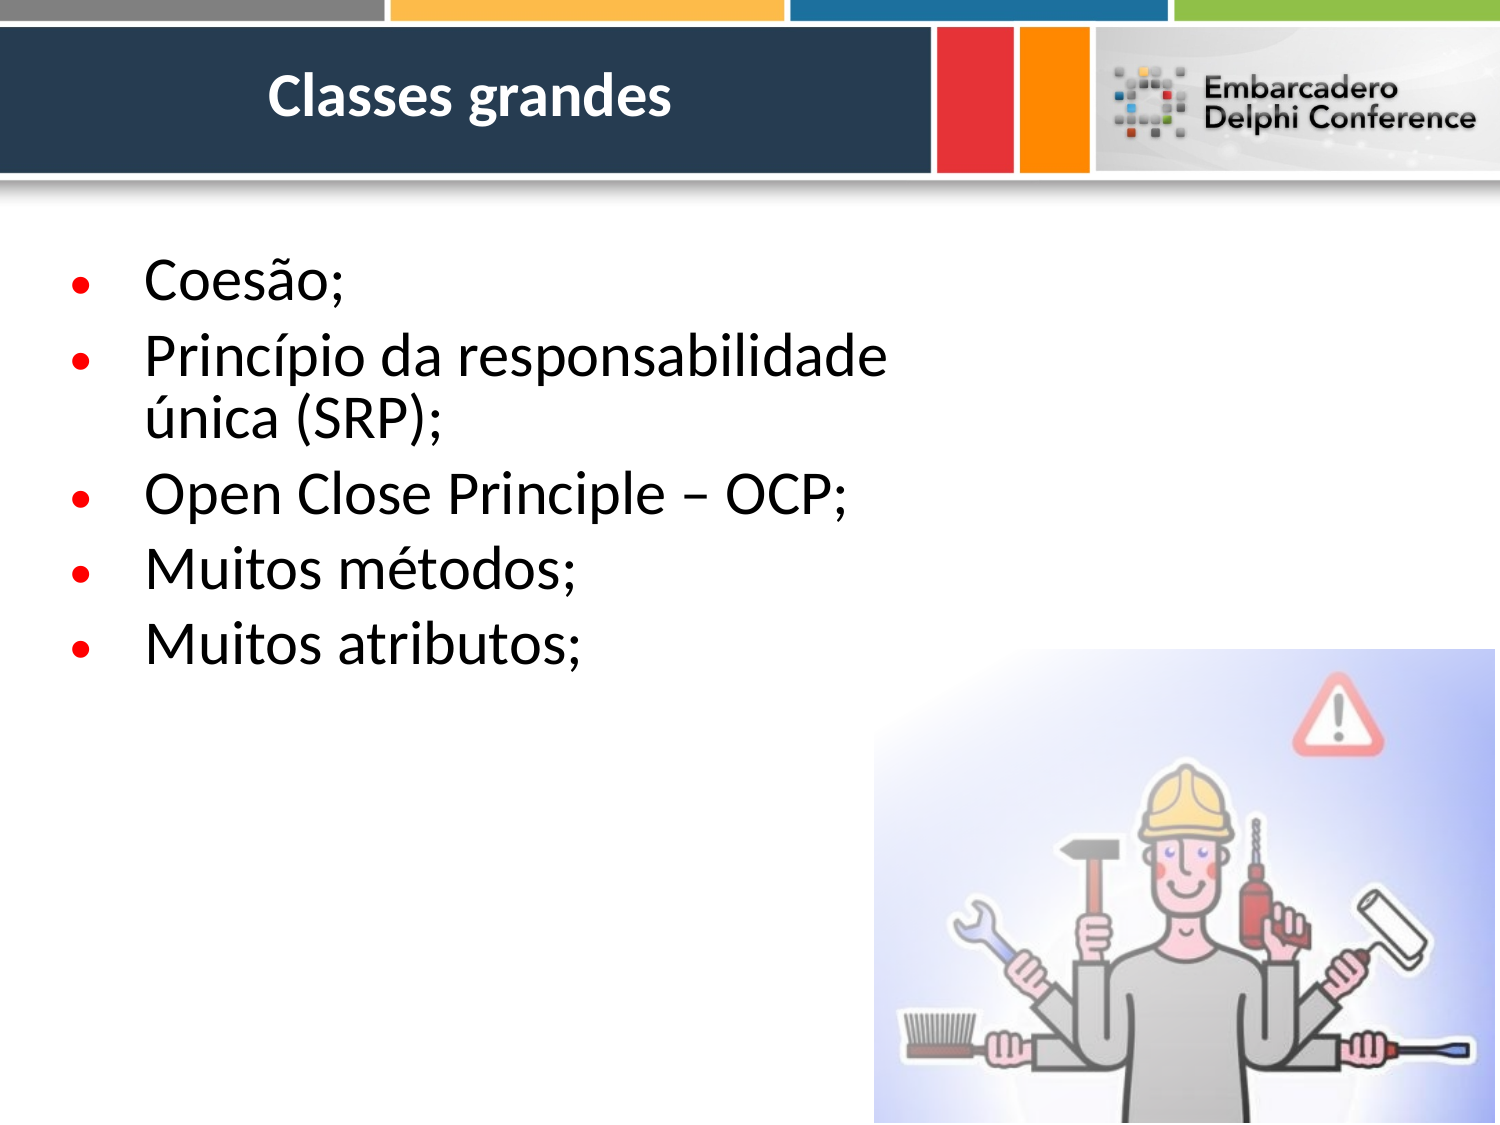

# Classes grandes
Coesão;
Princípio da responsabilidade
única (SRP);
Open Close Principle – OCP;
Muitos métodos;
Muitos atributos;